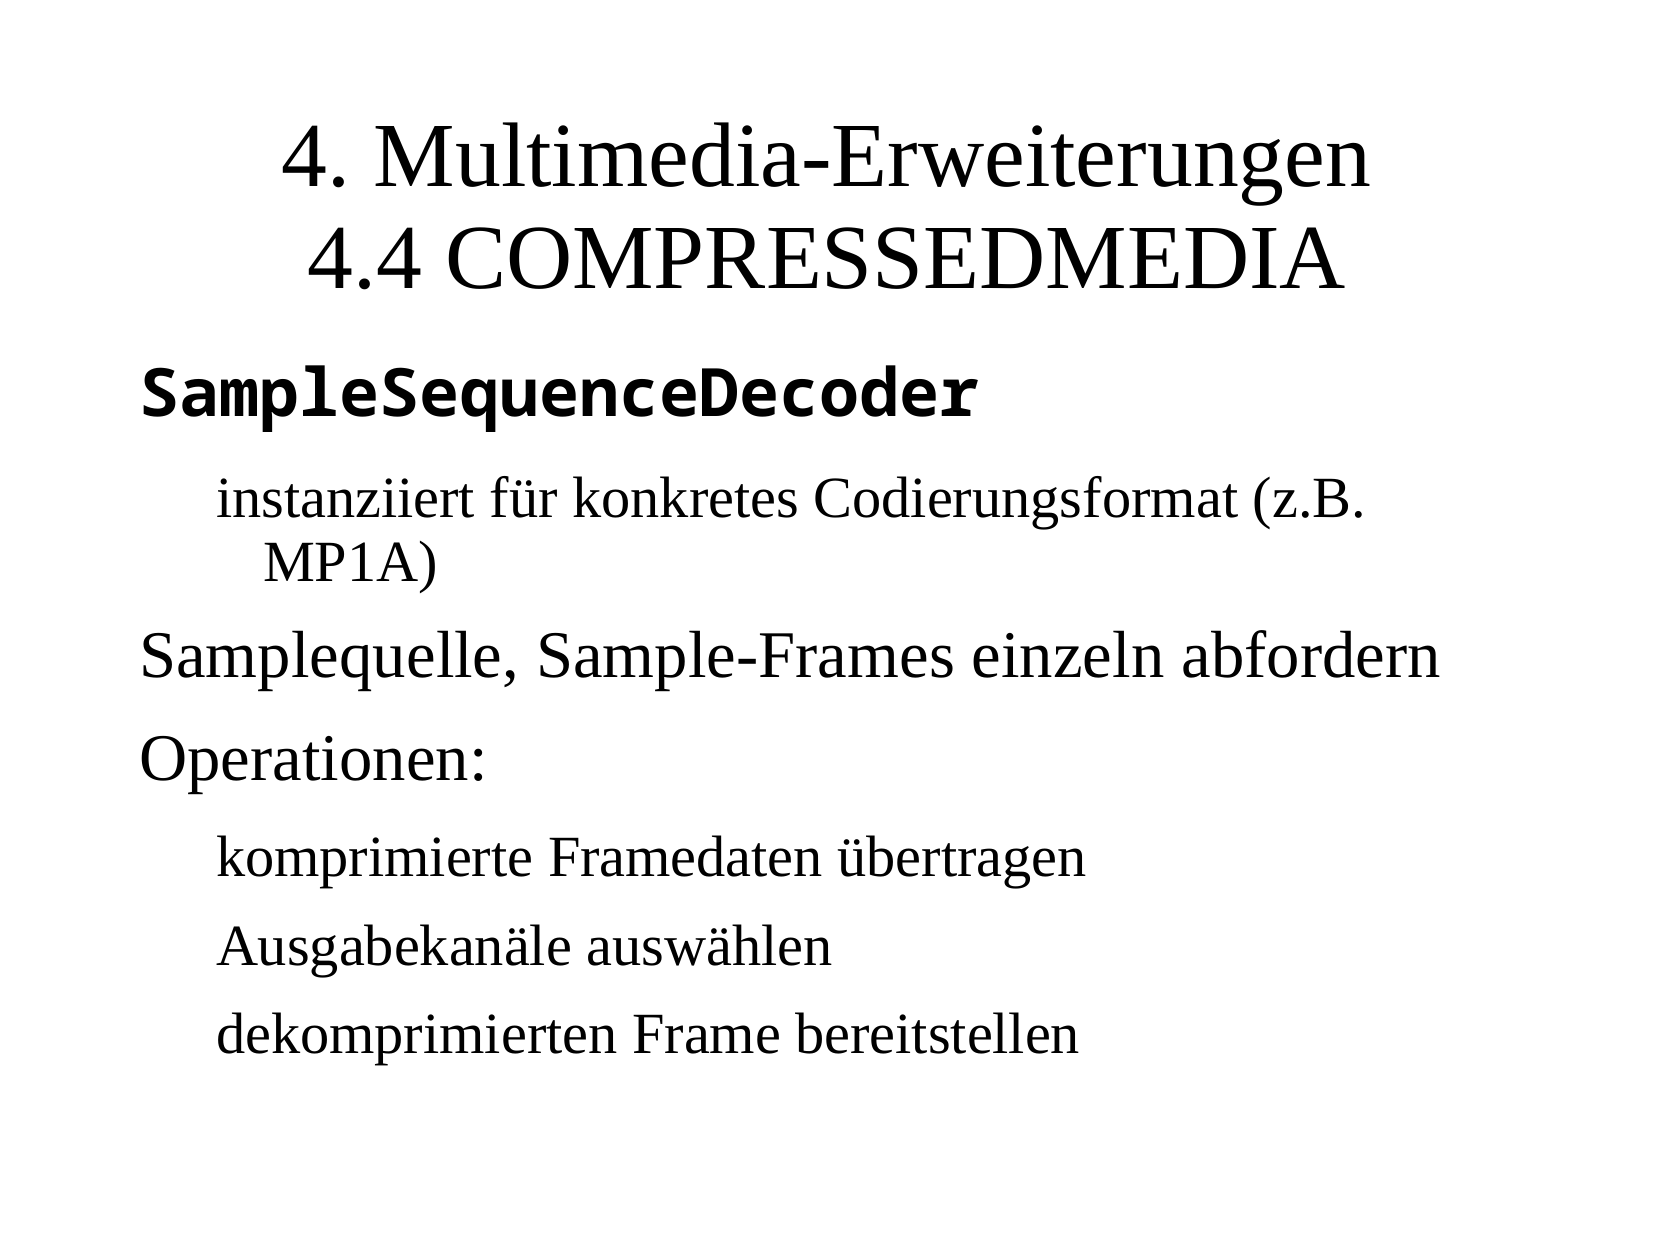

# 4. Multimedia-Erweiterungen 4.4 COMPRESSEDMEDIA
SampleSequenceDecoder
instanziiert für konkretes Codierungsformat (z.B. MP1A)
Samplequelle, Sample-Frames einzeln abfordern
Operationen:
komprimierte Framedaten übertragen
Ausgabekanäle auswählen
dekomprimierten Frame bereitstellen